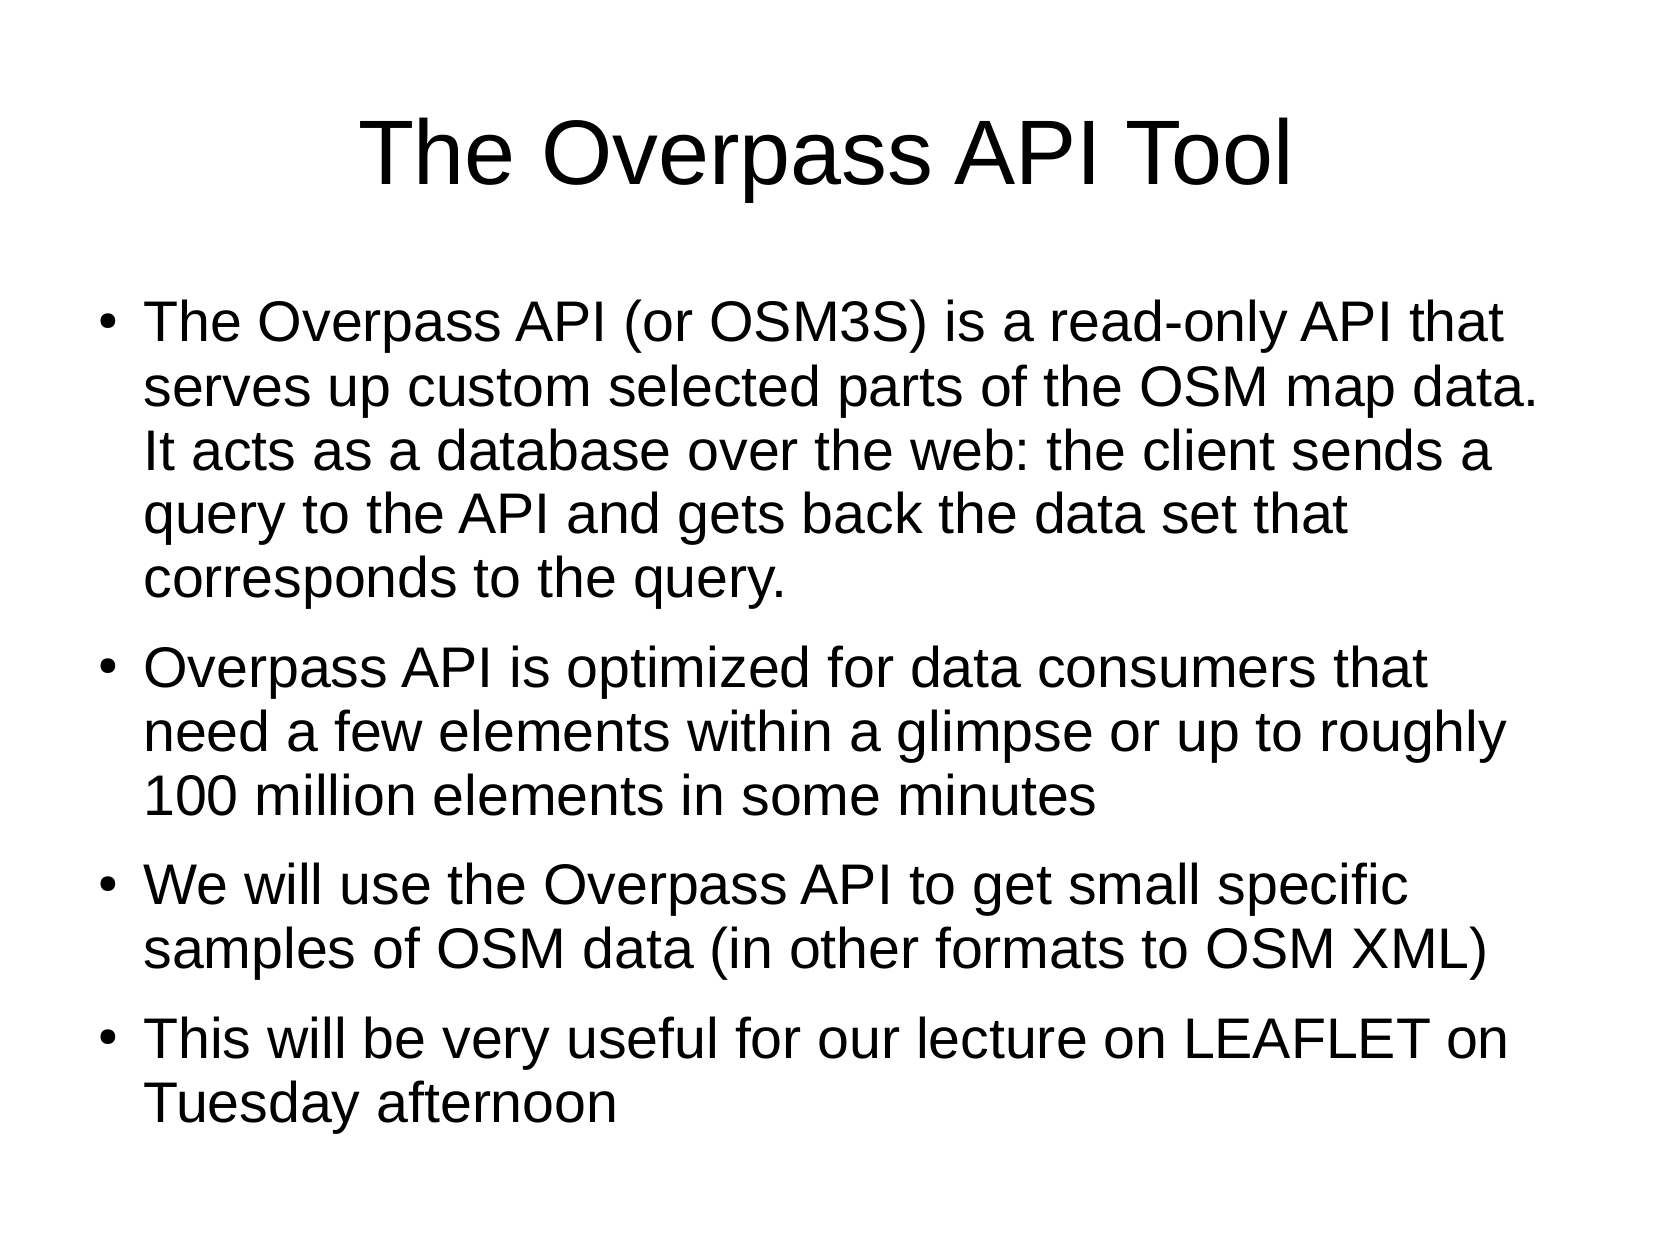

# The Overpass API Tool
The Overpass API (or OSM3S) is a read-only API that serves up custom selected parts of the OSM map data. It acts as a database over the web: the client sends a query to the API and gets back the data set that corresponds to the query.
Overpass API is optimized for data consumers that need a few elements within a glimpse or up to roughly 100 million elements in some minutes
We will use the Overpass API to get small specific samples of OSM data (in other formats to OSM XML)
This will be very useful for our lecture on LEAFLET on Tuesday afternoon